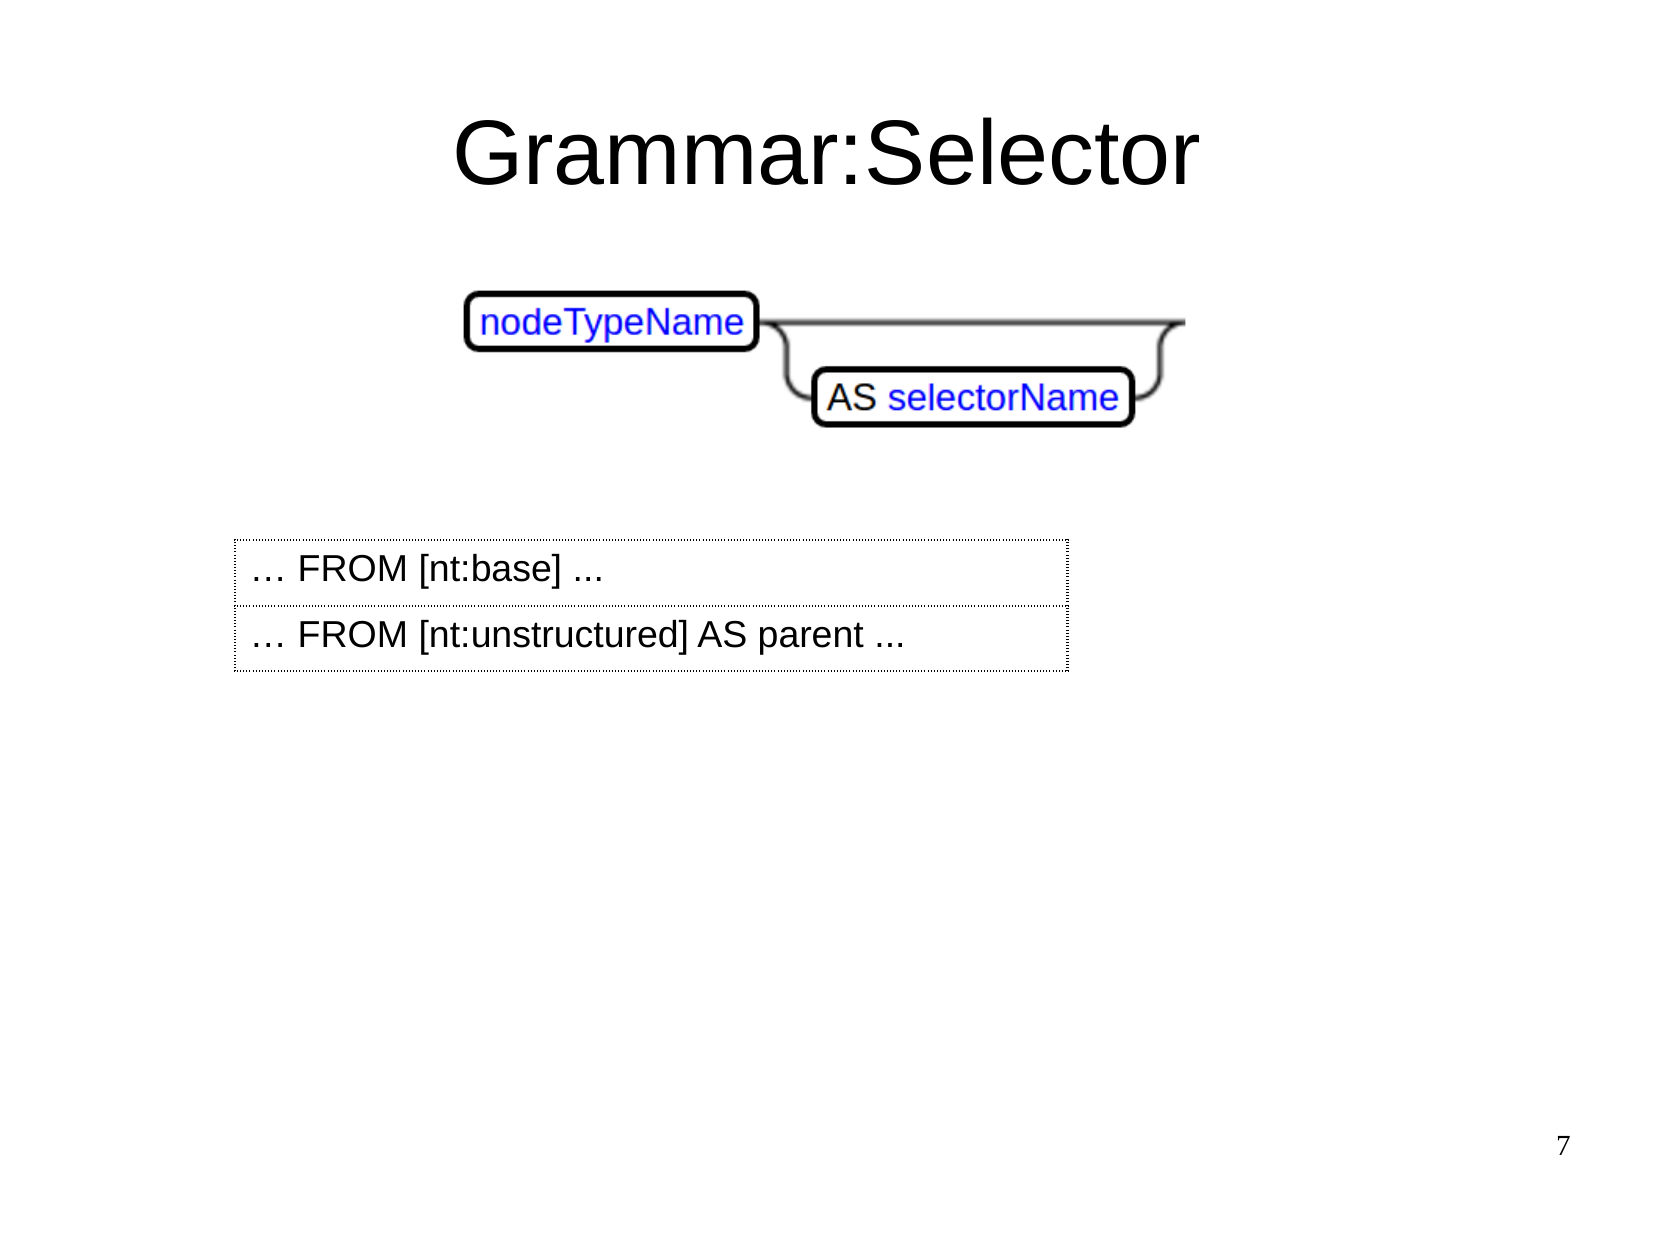

# Grammar:Selector
| … FROM [nt:base] ... |
| --- |
| … FROM [nt:unstructured] AS parent ... |
7